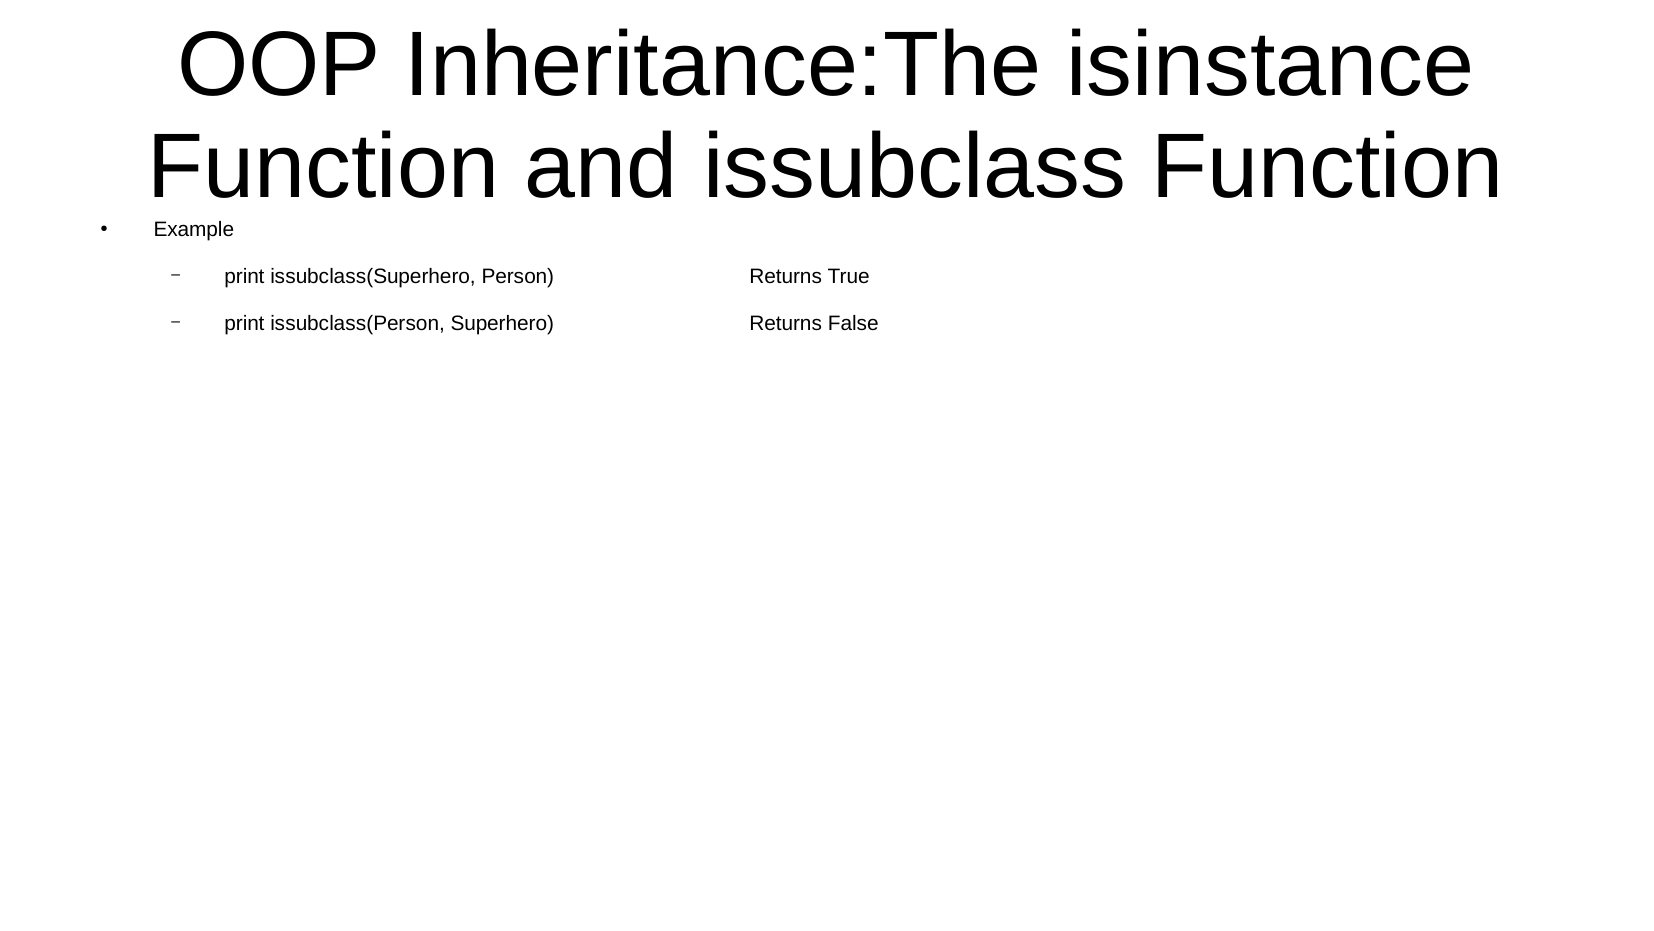

# OOP Inheritance:The isinstance Function and issubclass Function
Example
print issubclass(Superhero, Person) 			Returns True
print issubclass(Person, Superhero)			Returns False